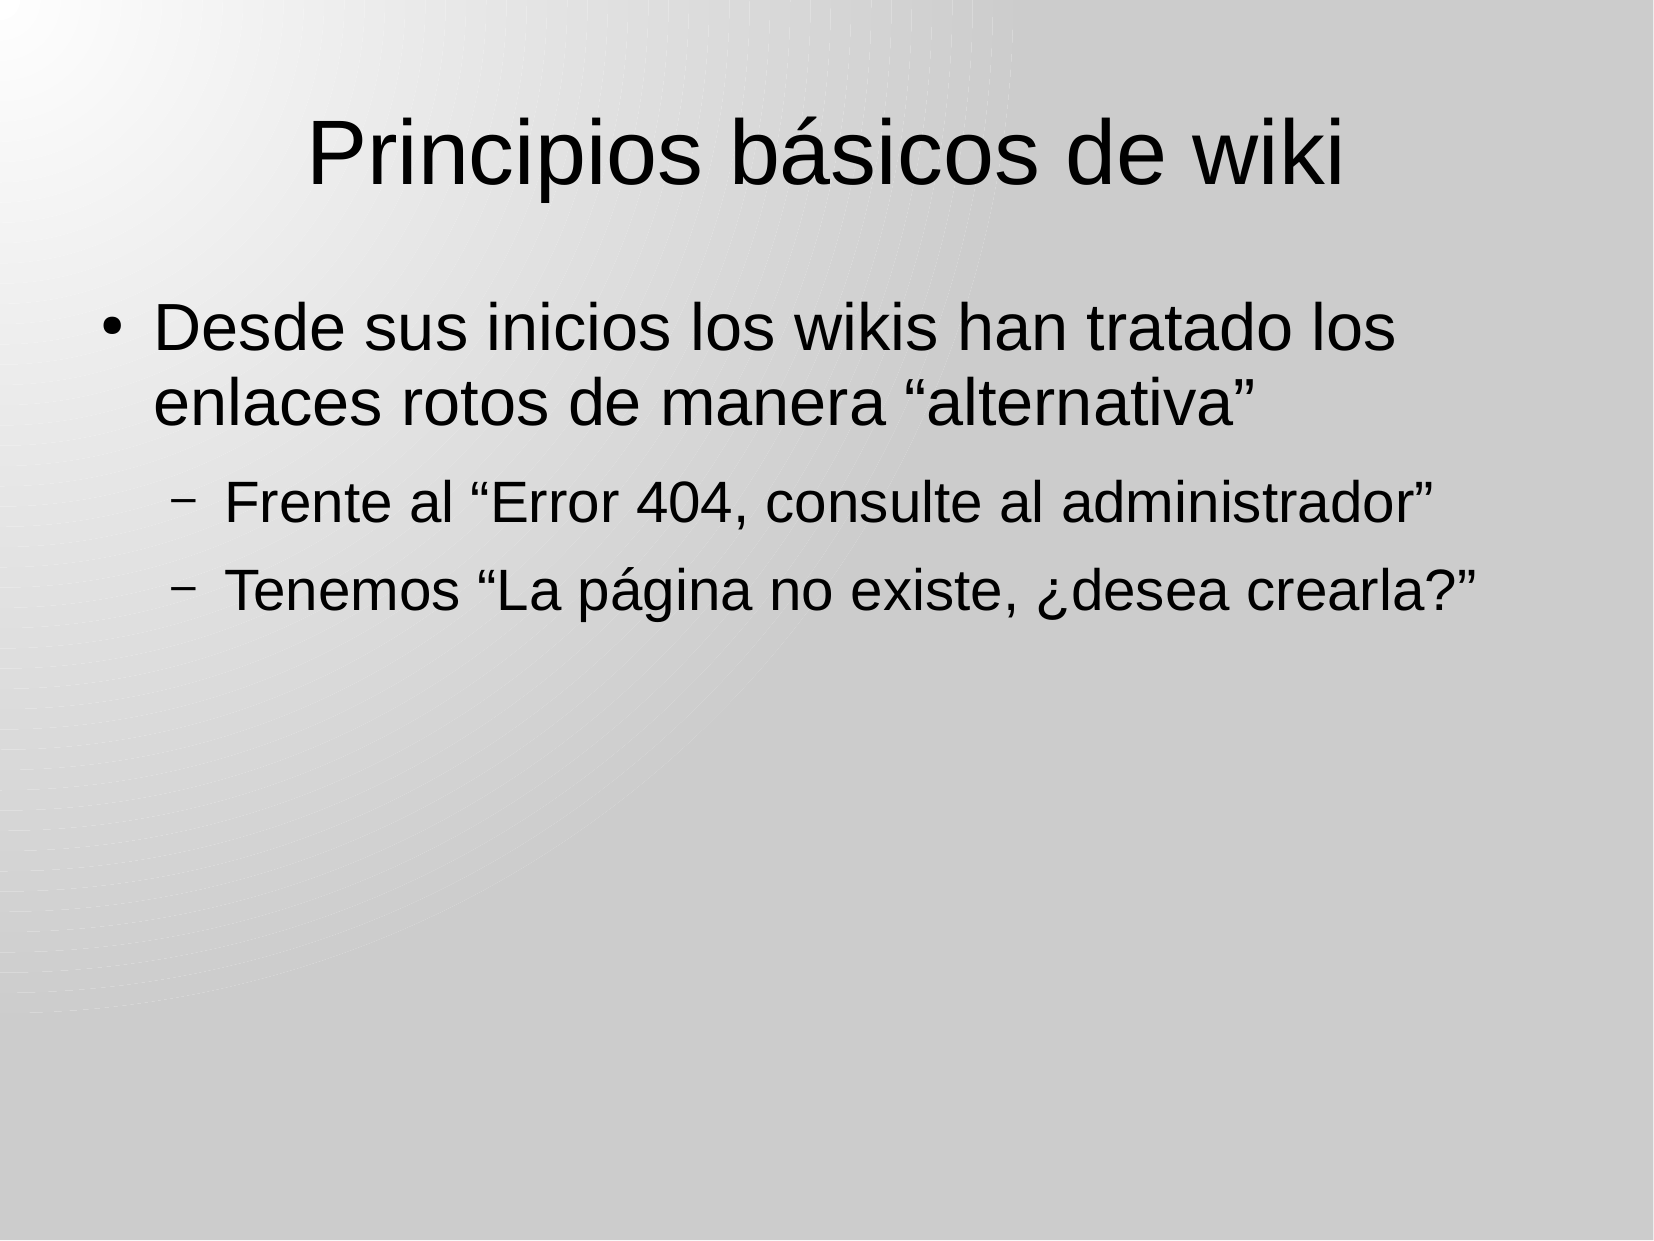

# Principios básicos de wiki
Desde sus inicios los wikis han tratado los enlaces rotos de manera “alternativa”
Frente al “Error 404, consulte al administrador”
Tenemos “La página no existe, ¿desea crearla?”